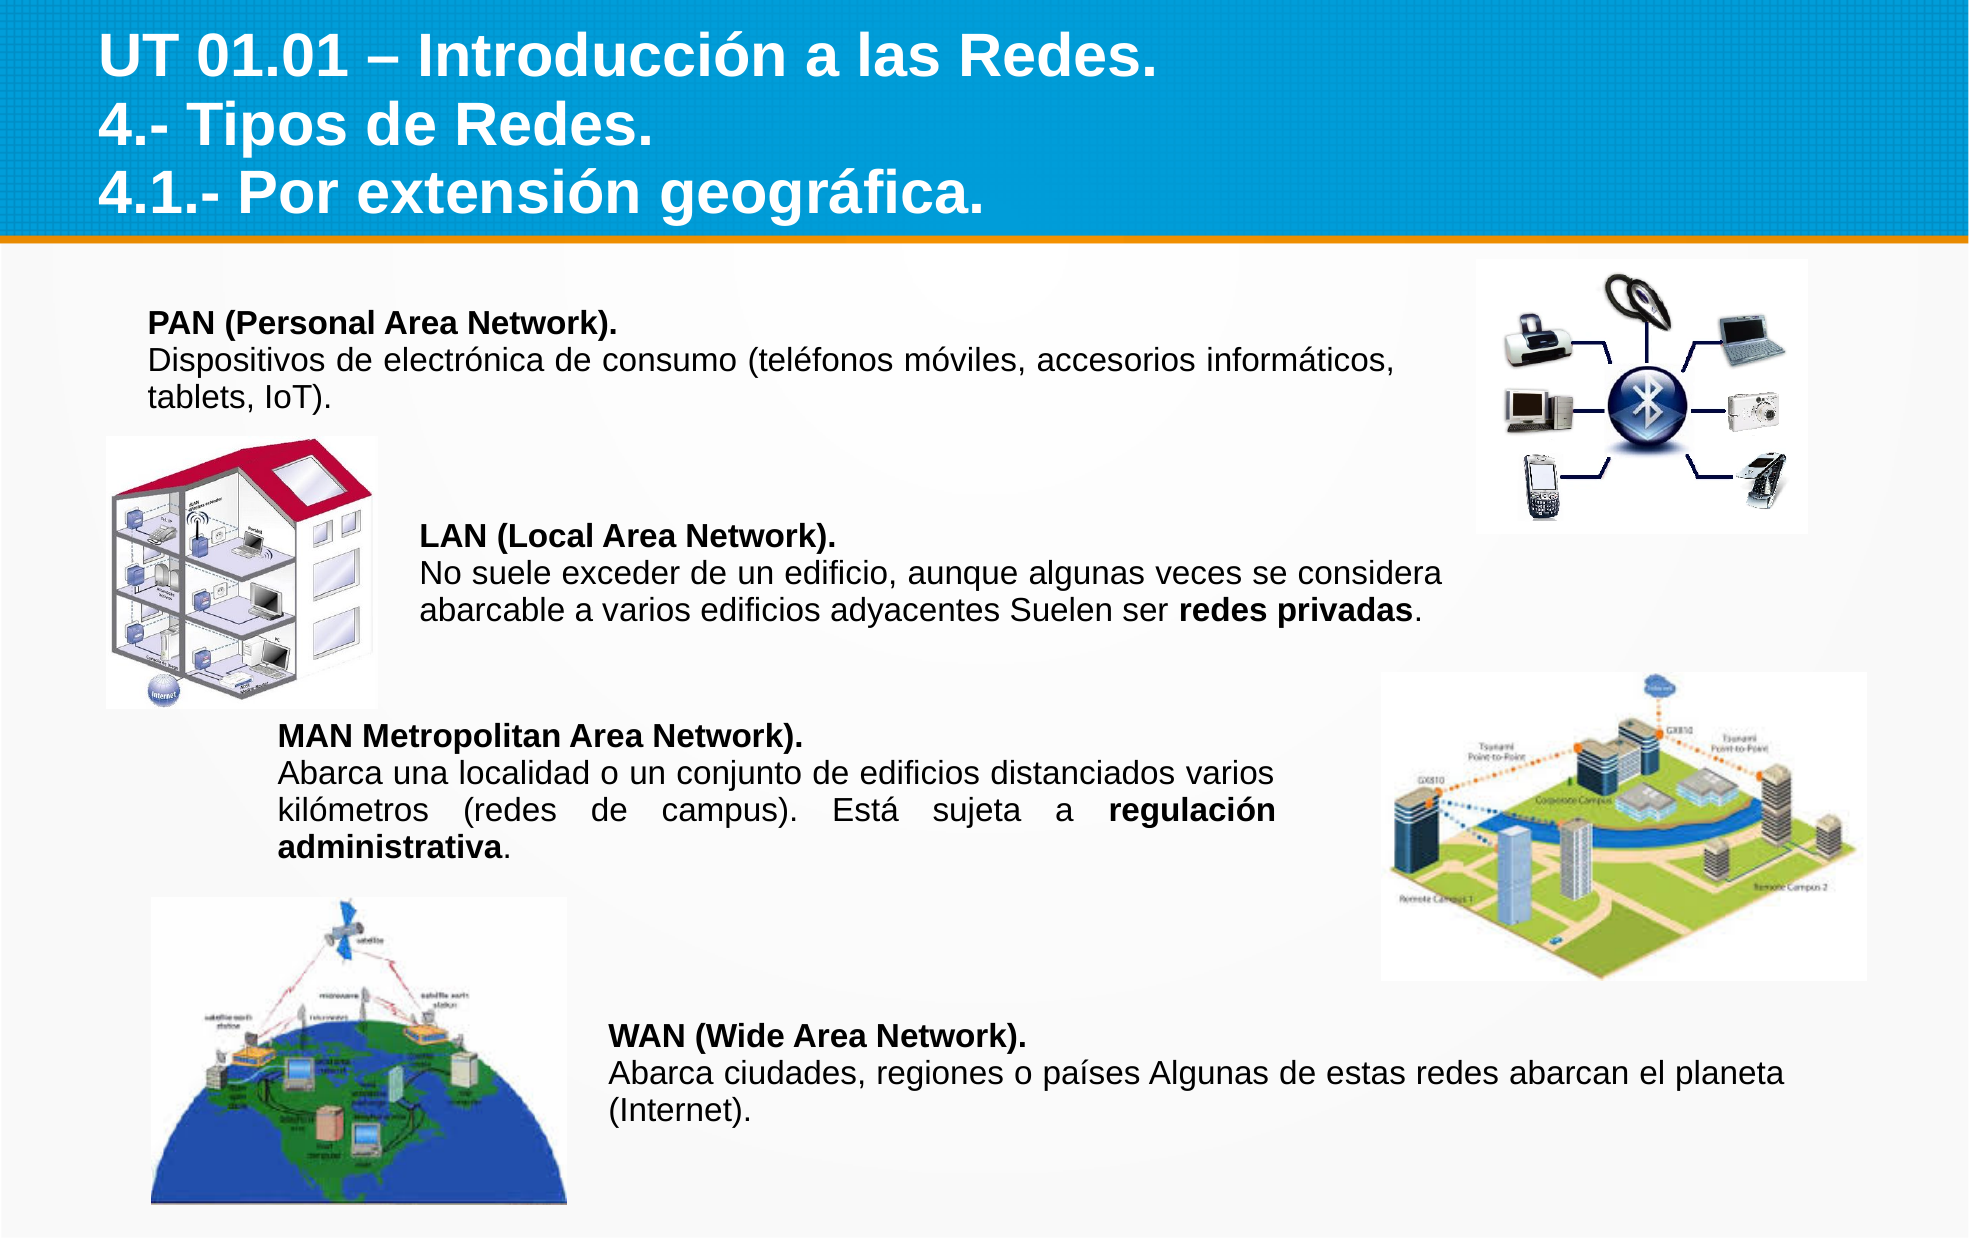

# UT 01.01 – Introducción a las Redes. 4.- Tipos de Redes. 4.1.- Por extensión geográfica.
PAN (Personal Area Network).
Dispositivos de electrónica de consumo (teléfonos móviles, accesorios informáticos, tablets, IoT).
LAN (Local Area Network).
No suele exceder de un edificio, aunque algunas veces se considera abarcable a varios edificios adyacentes Suelen ser redes privadas.
MAN Metropolitan Area Network).
Abarca una localidad o un conjunto de edificios distanciados varios kilómetros (redes de campus). Está sujeta a regulación administrativa.
WAN (Wide Area Network).
Abarca ciudades, regiones o países Algunas de estas redes abarcan el planeta (Internet).